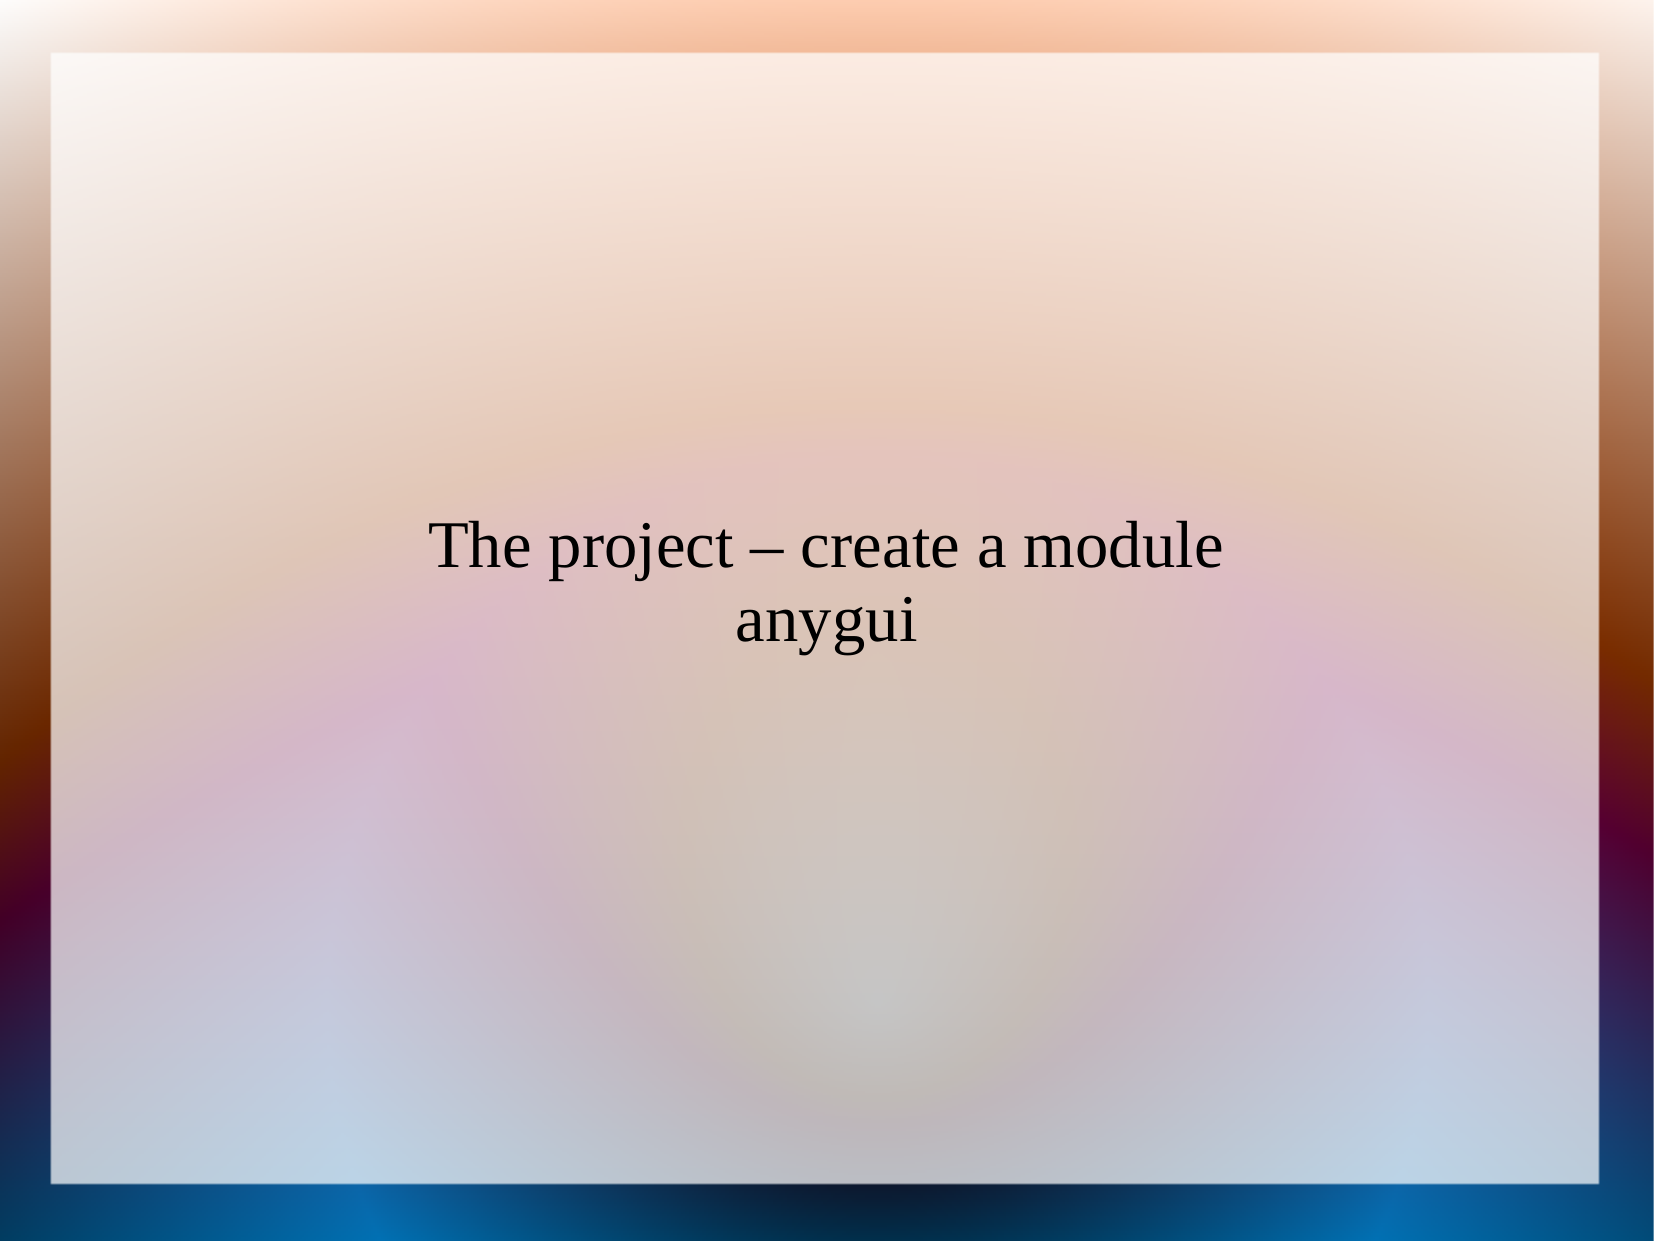

# The project – create a module
anygui